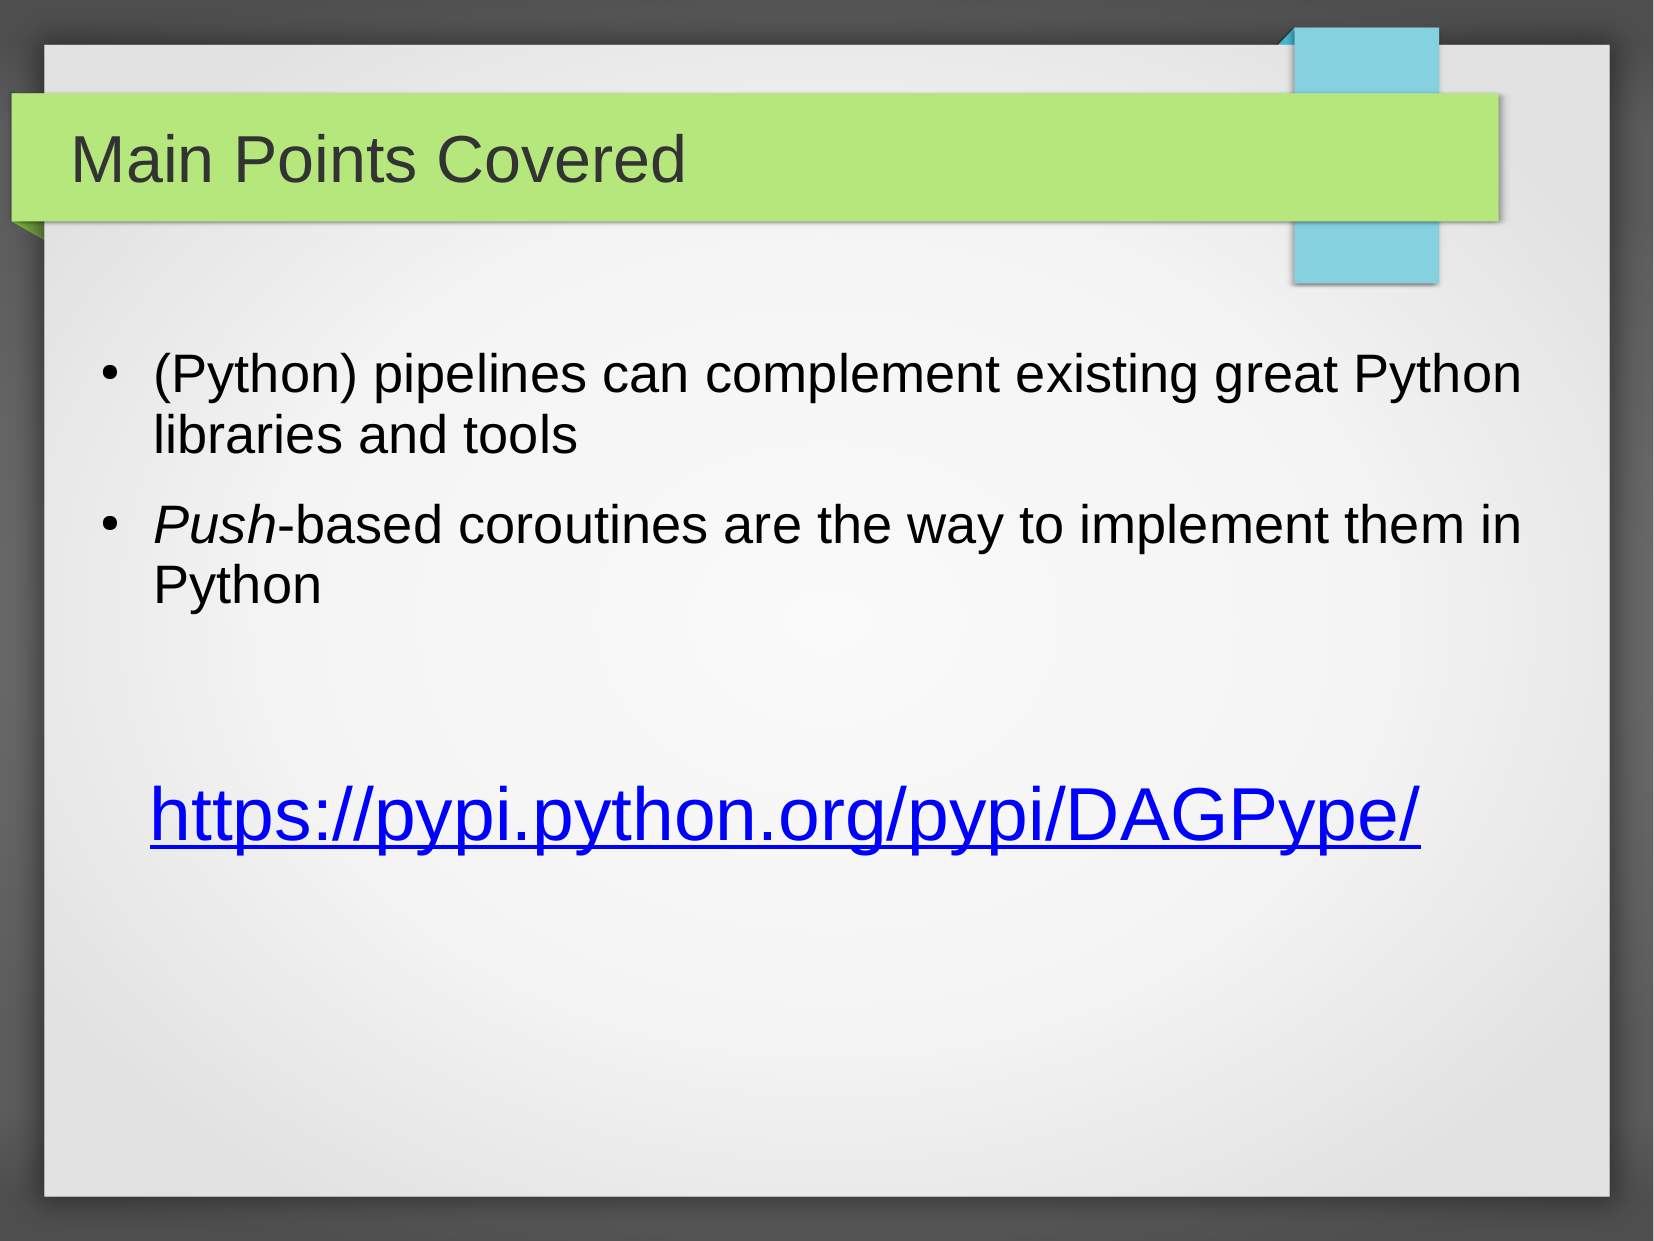

# Main Points Covered
(Python) pipelines can complement existing great Python libraries and tools
Push-based coroutines are the way to implement them in Python
https://pypi.python.org/pypi/DAGPype/